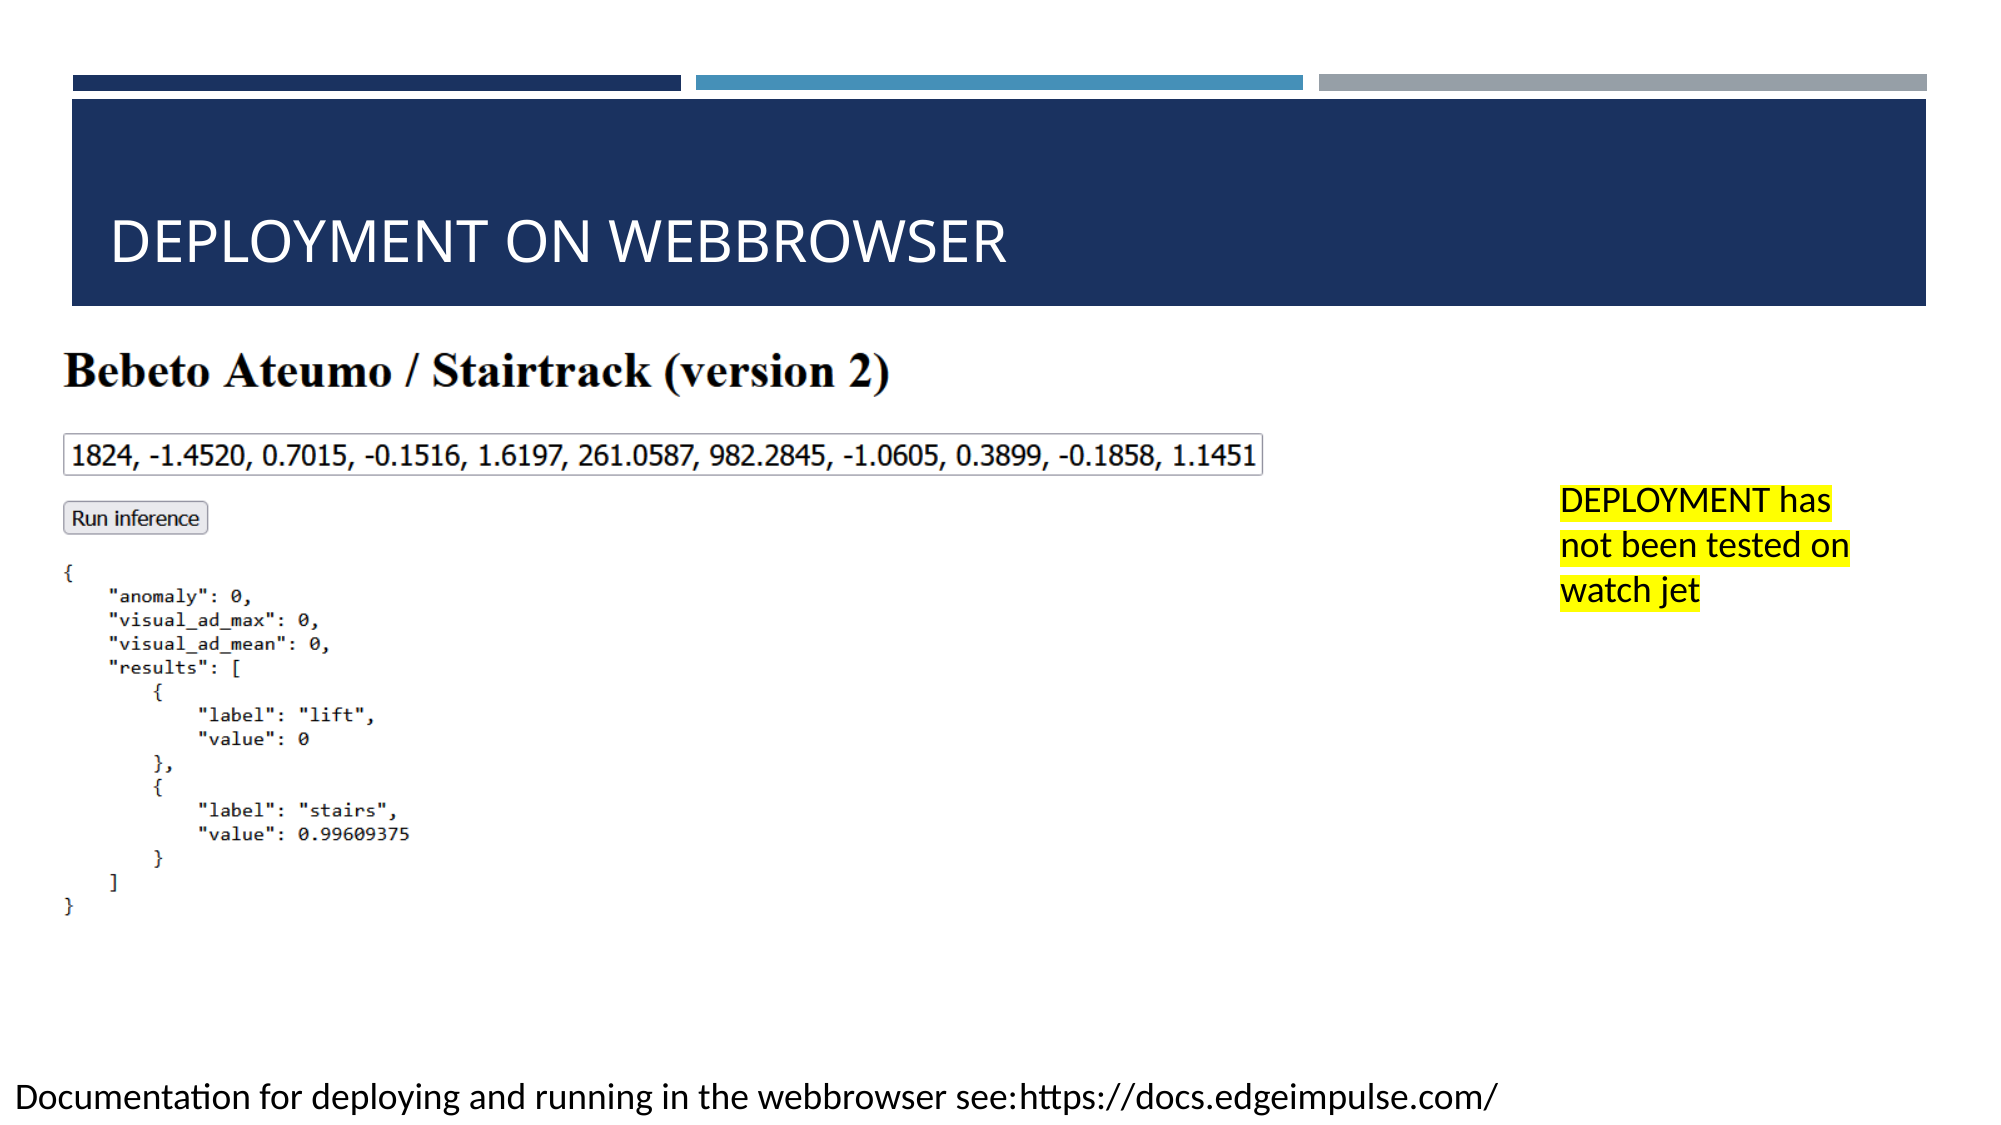

# Deployment on WEBbrowser
DEPLOYMENT has not been tested on watch jet
Documentation for deploying and running in the webbrowser see:https://docs.edgeimpulse.com/